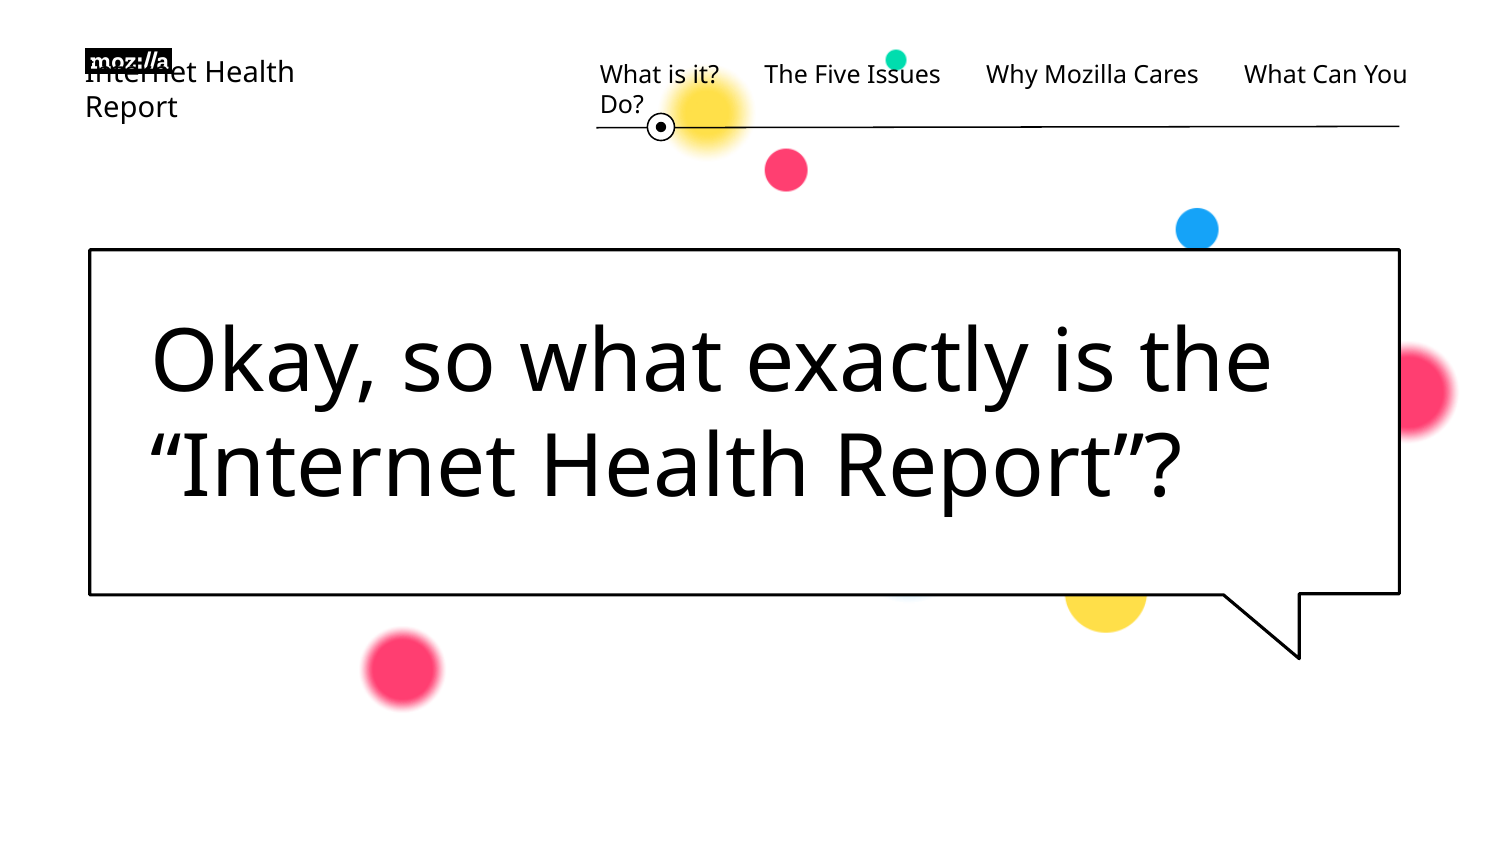

Internet Health Report
What is it? The Five Issues Why Mozilla Cares What Can You Do?
Okay, so what exactly is the
“Internet Health Report”?